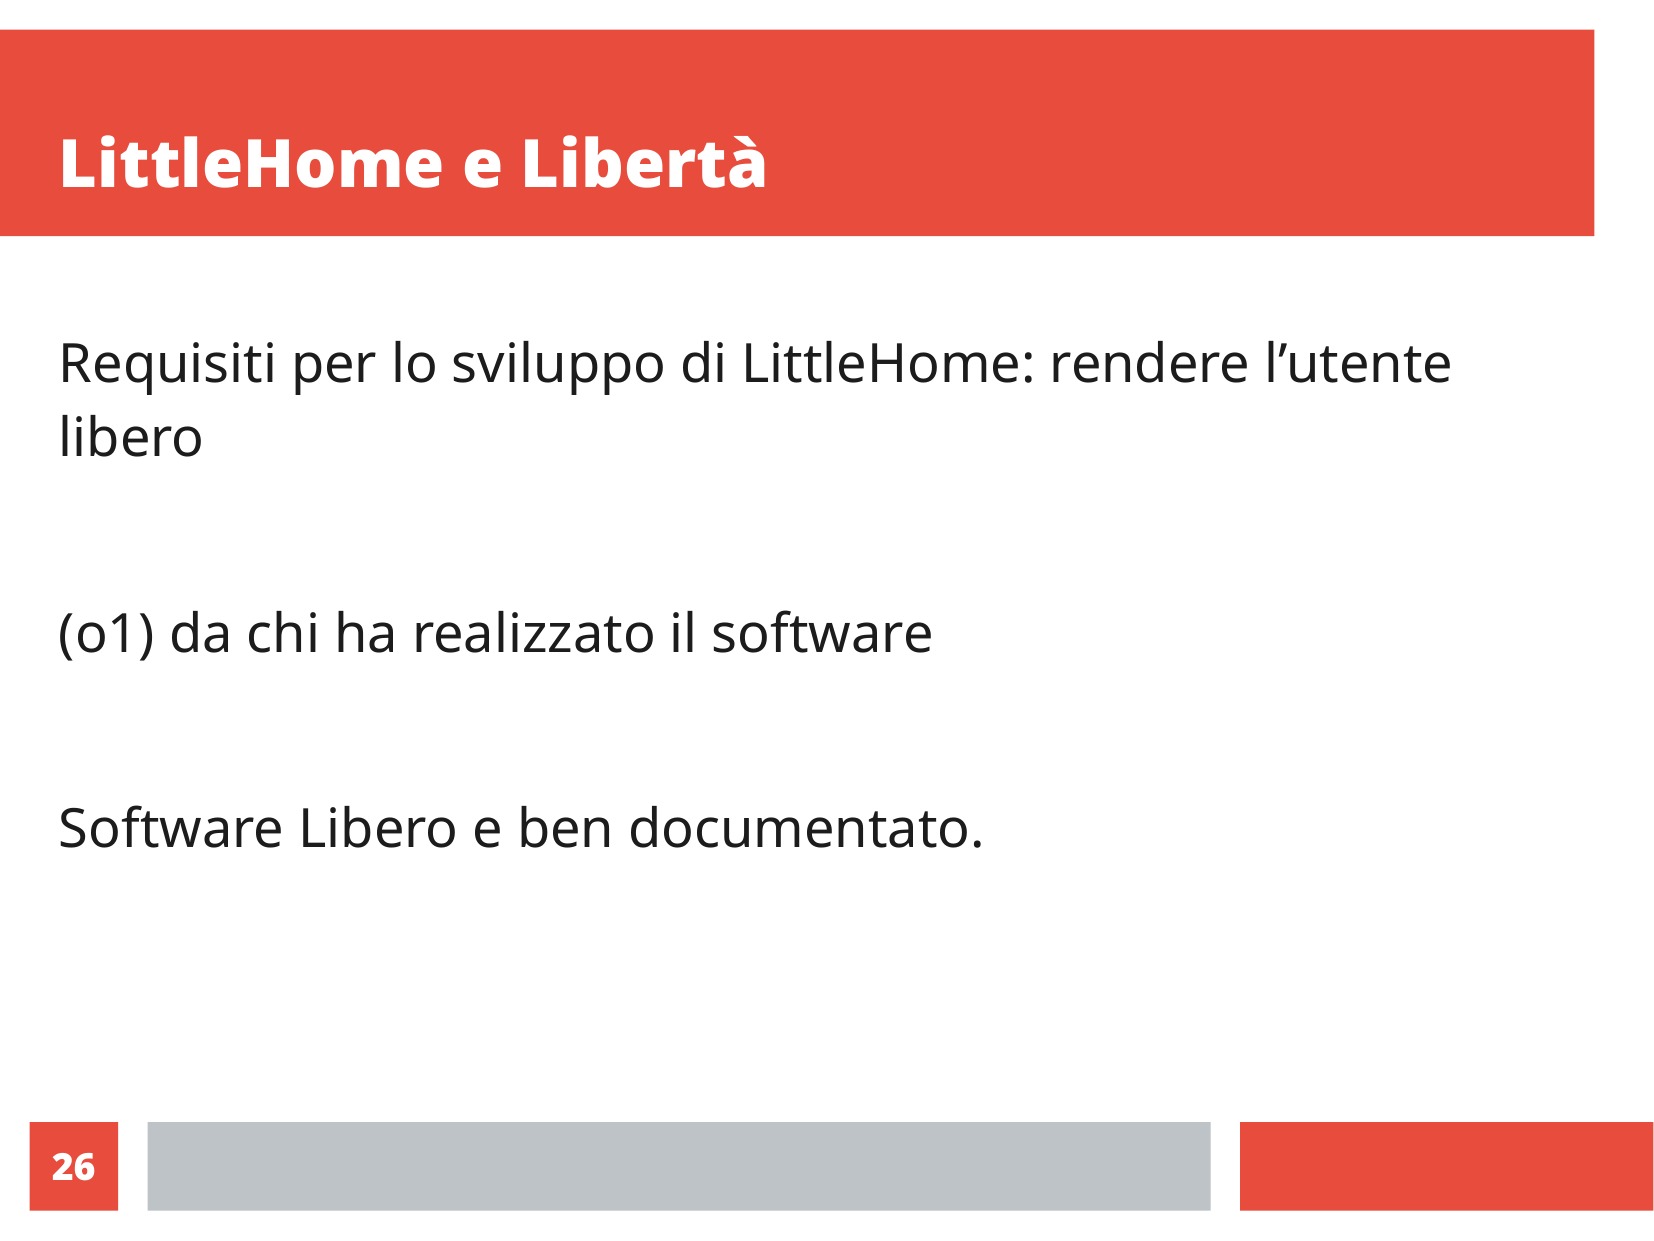

# LittleHome e Libertà
Requisiti per lo sviluppo di LittleHome: rendere l’utente libero
(o1) da chi ha realizzato il software
Software Libero e ben documentato.
26